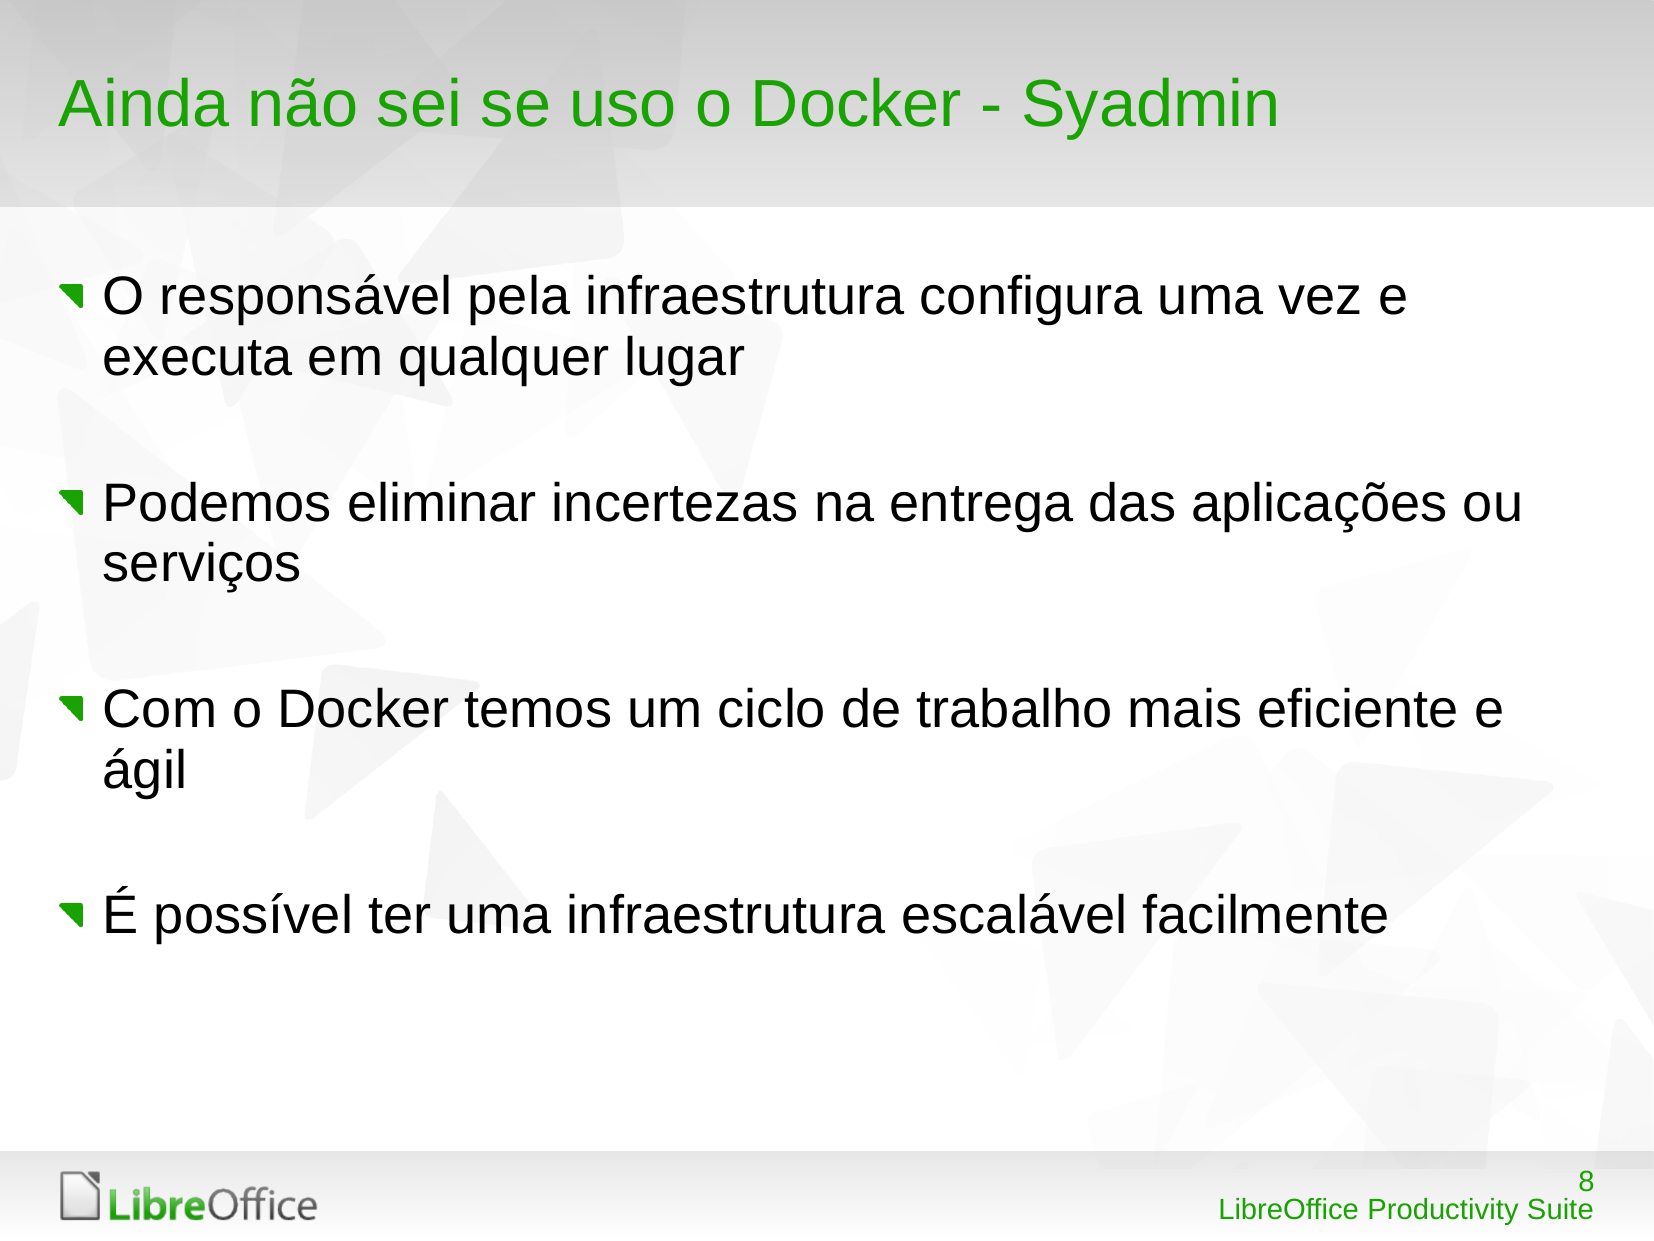

# Ainda não sei se uso o Docker - Syadmin
O responsável pela infraestrutura configura uma vez e executa em qualquer lugar
Podemos eliminar incertezas na entrega das aplicações ou serviços
Com o Docker temos um ciclo de trabalho mais eficiente e ágil
É possível ter uma infraestrutura escalável facilmente
8
LibreOffice Productivity Suite